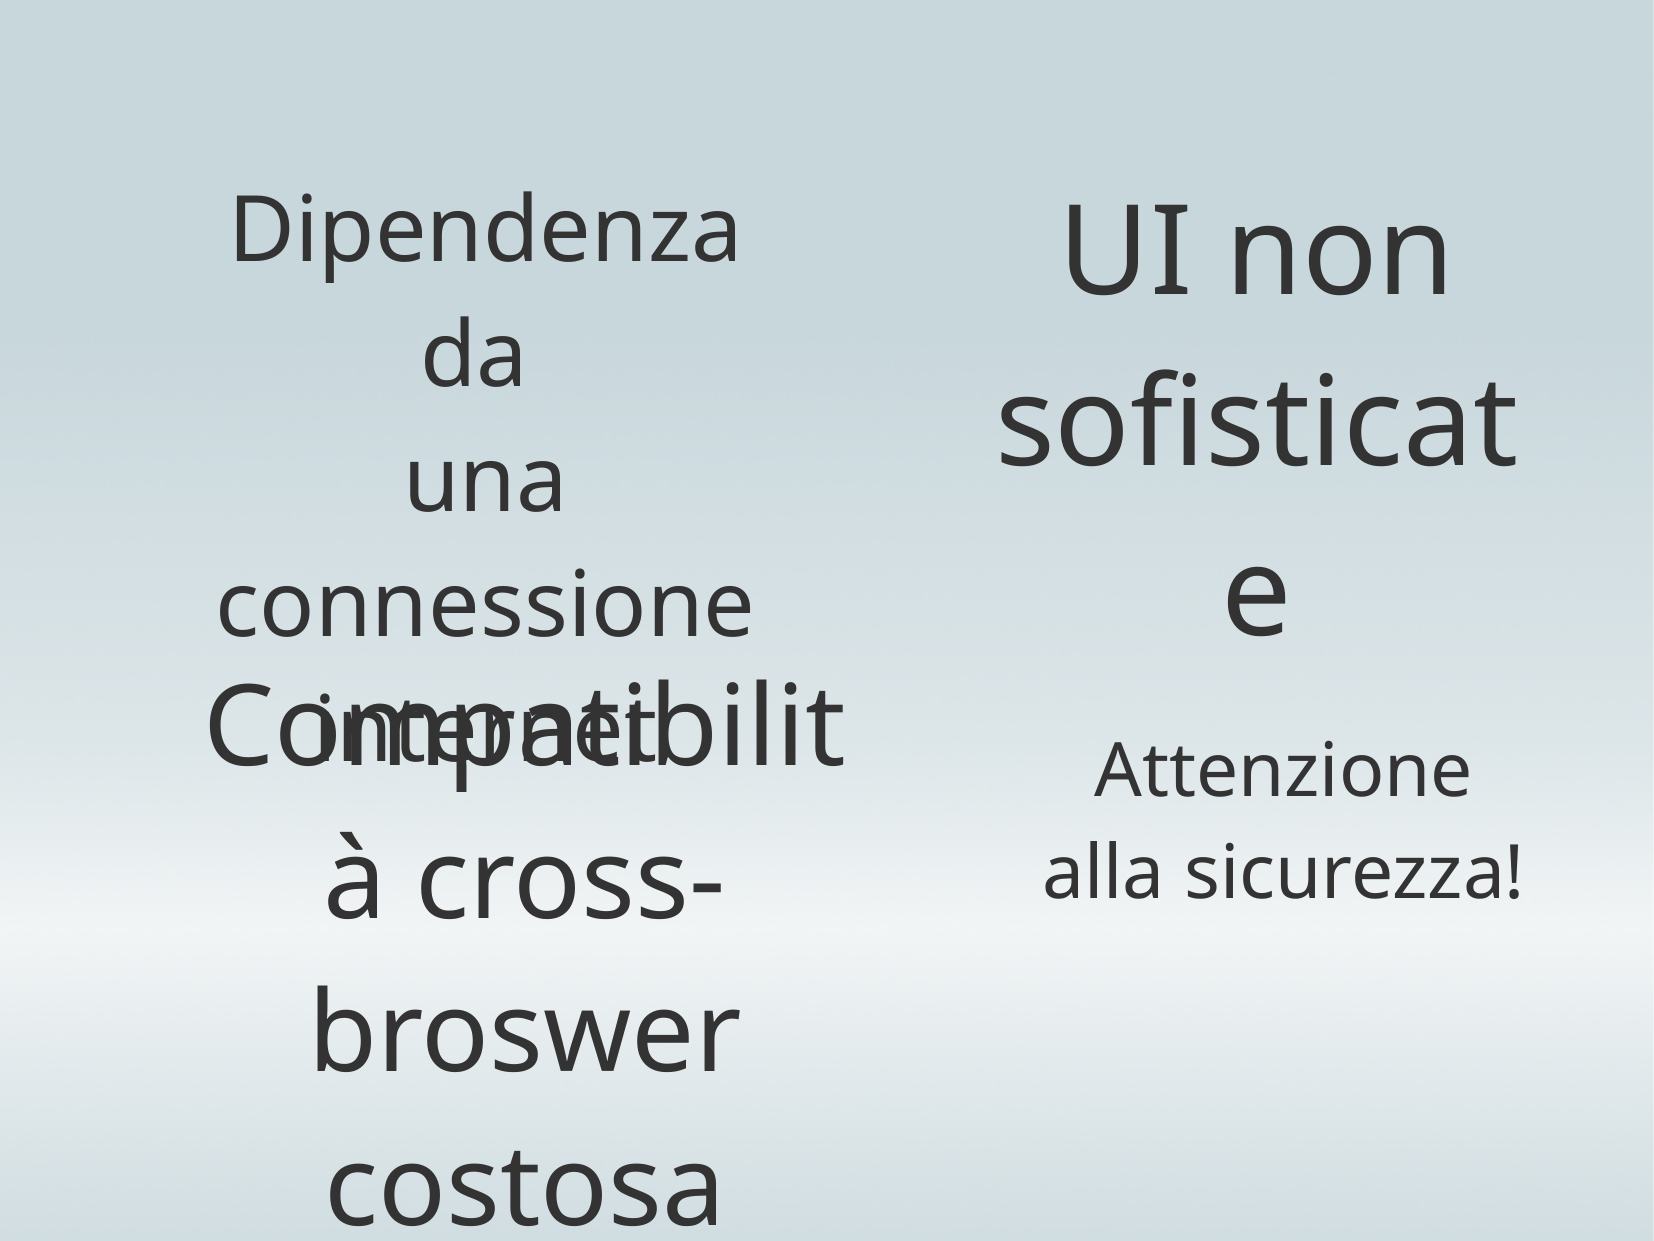

UI non sofisticate
Dipendenza da
una connessione internet
Compatibilità cross-broswer costosa
Attenzione alla sicurezza!